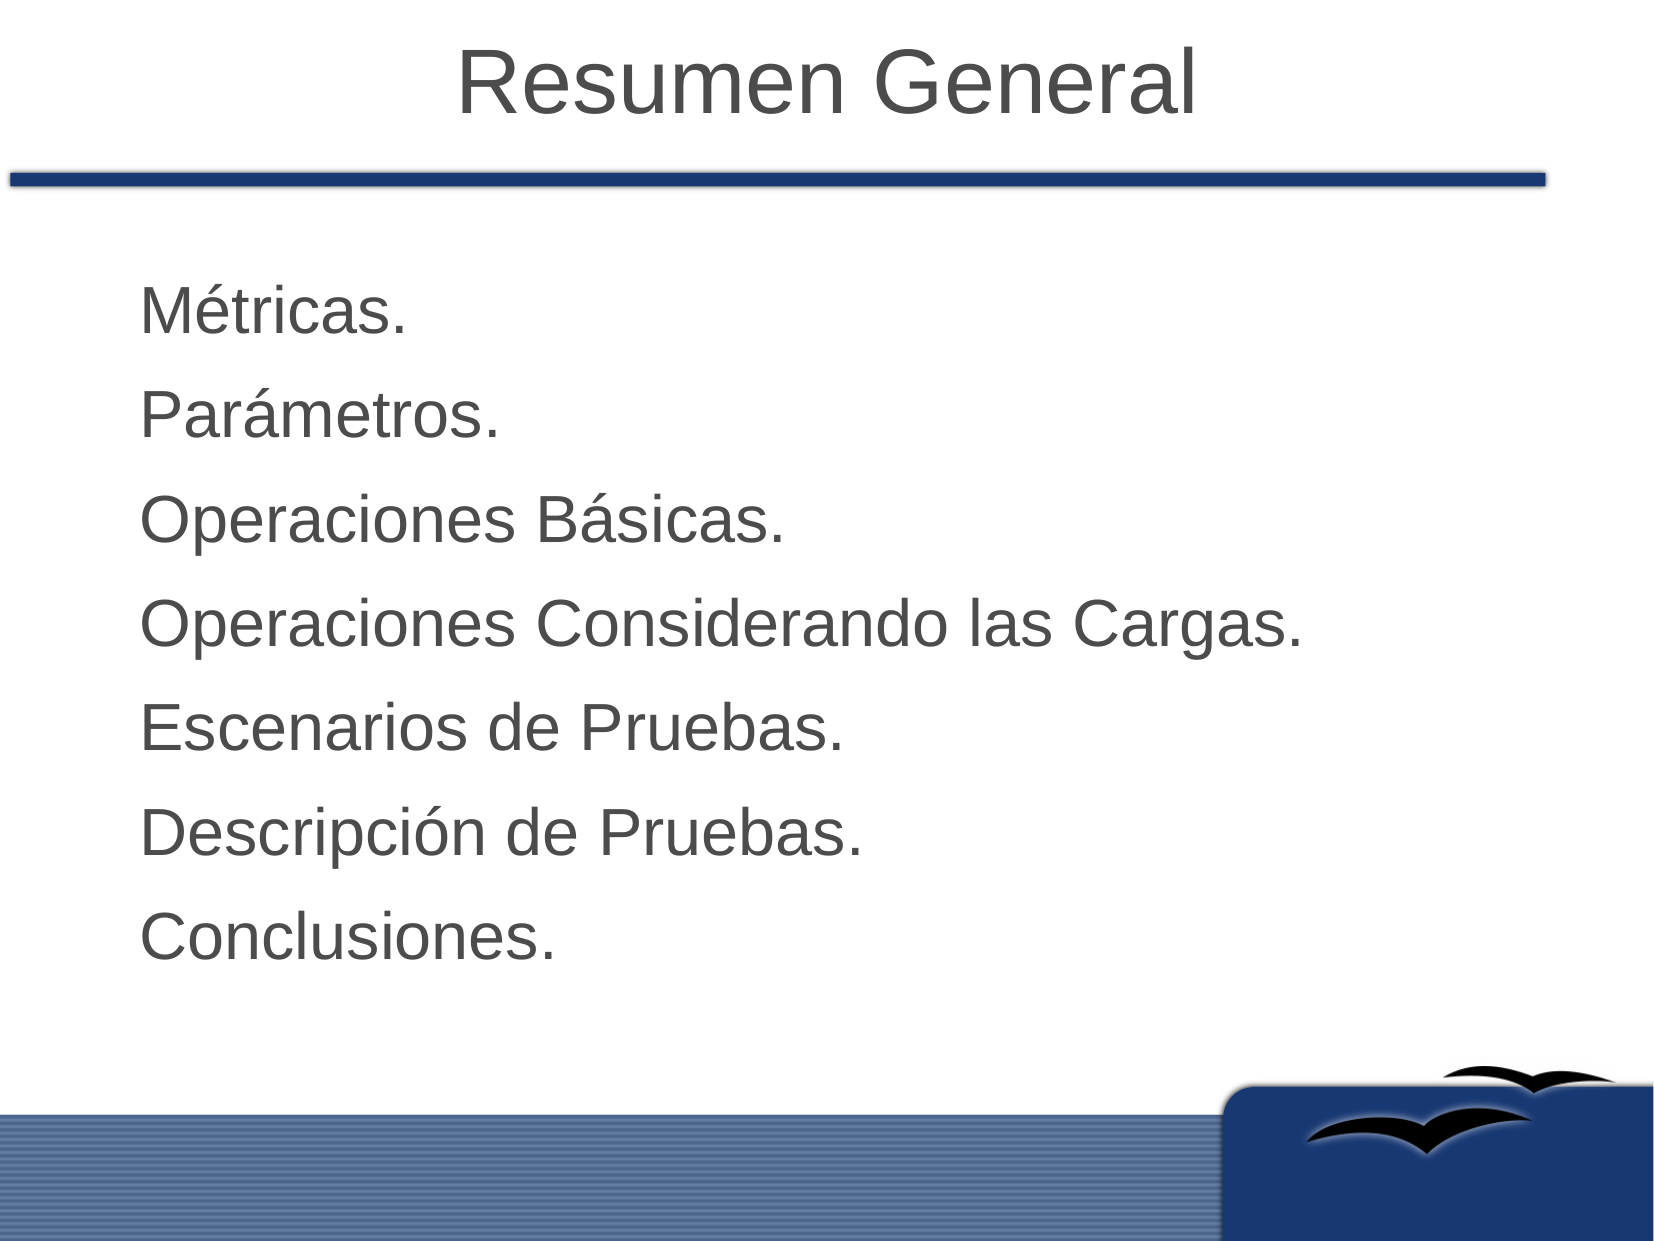

# Resumen General
Métricas.
Parámetros.
Operaciones Básicas.
Operaciones Considerando las Cargas.
Escenarios de Pruebas.
Descripción de Pruebas.
Conclusiones.